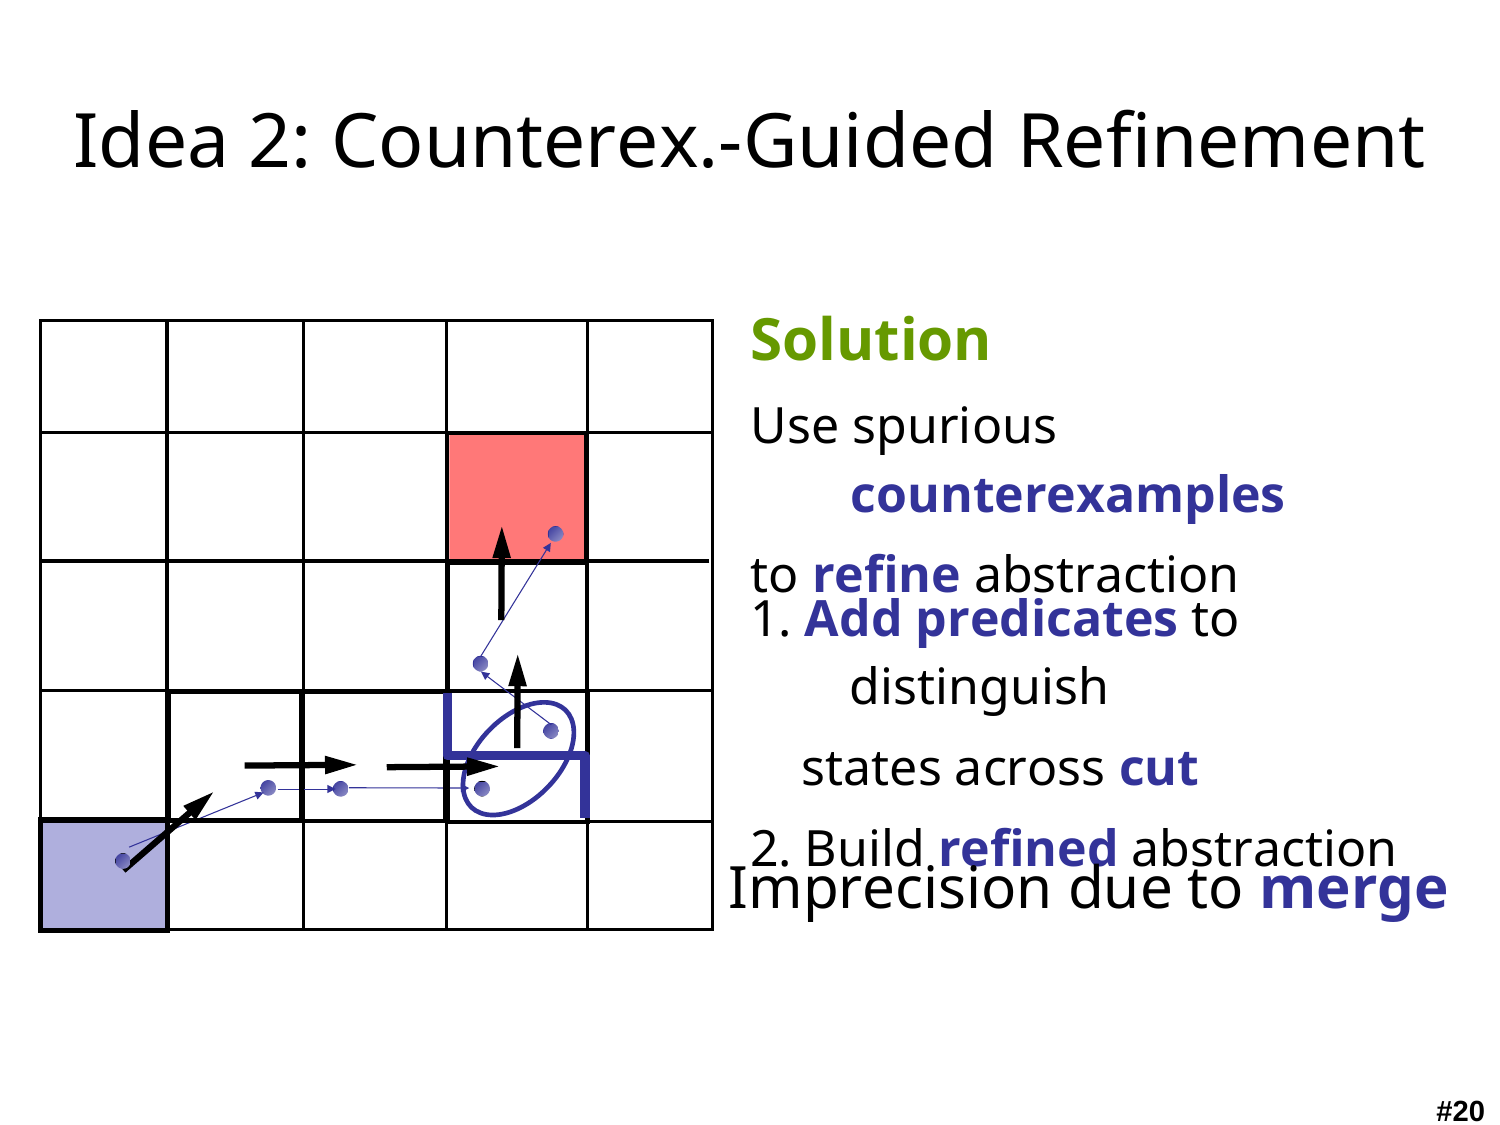

# Idea 2: Counterex.-Guided Refinement
Solution
Use spurious counterexamples
to refine abstraction
1. Add predicates to distinguish
 states across cut
2. Build refined abstraction
Imprecision due to merge
20